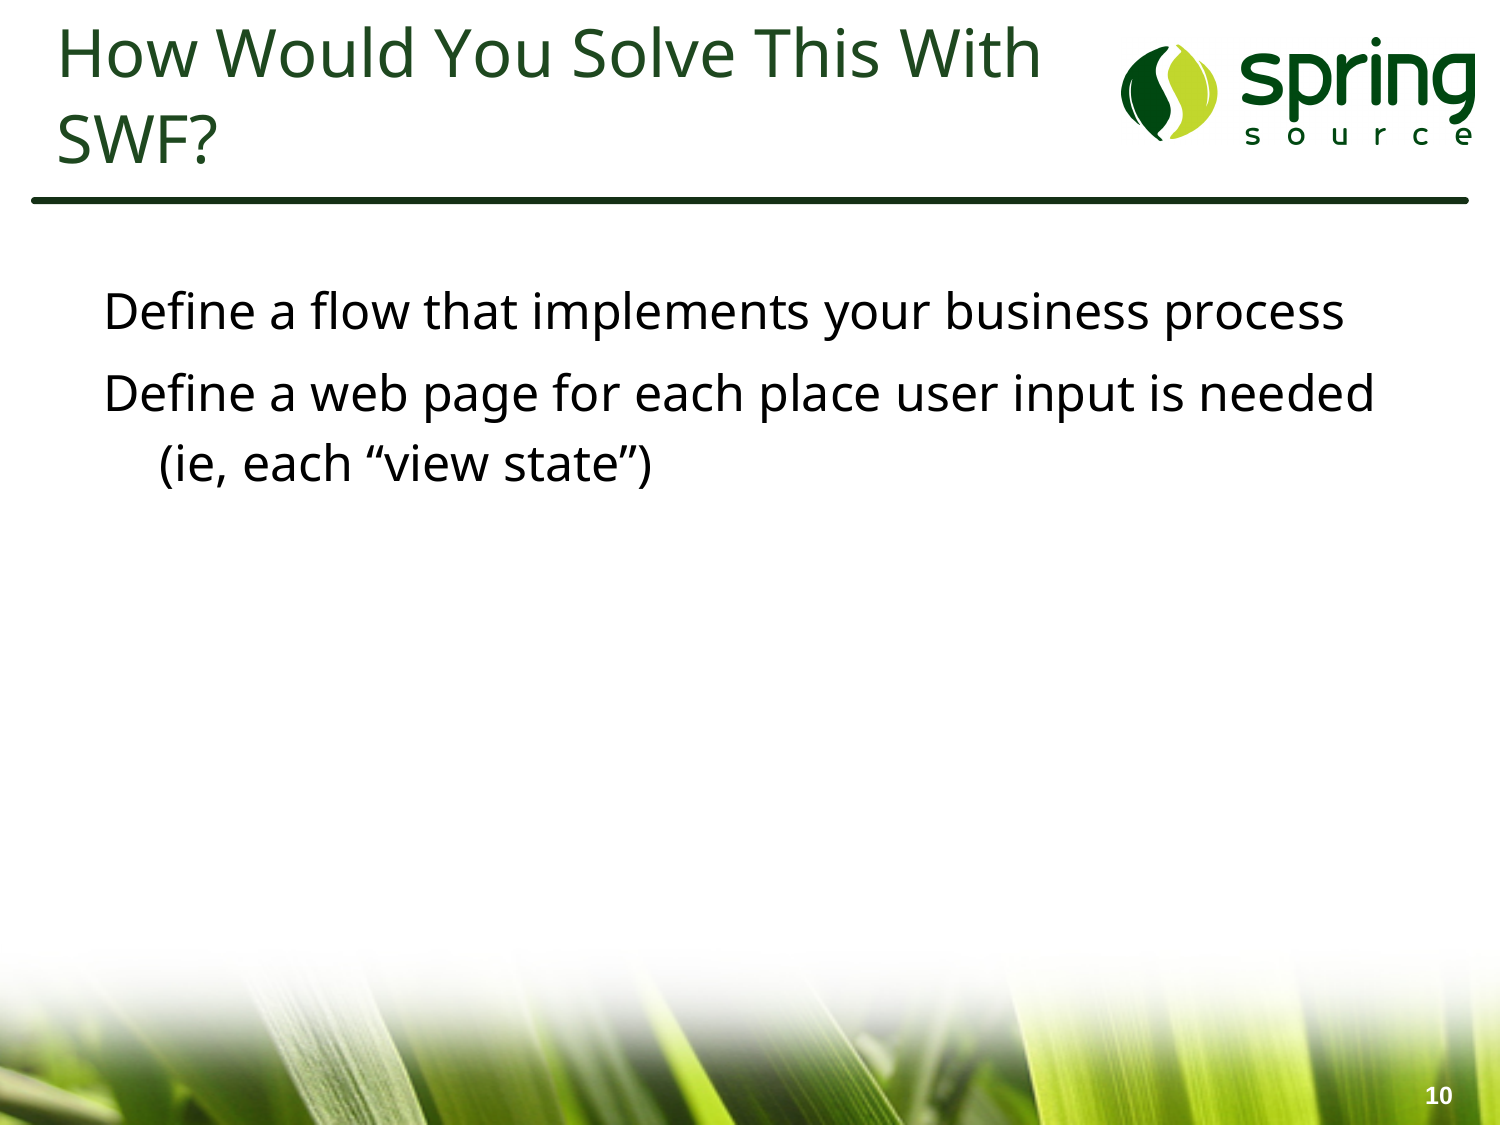

# How Would You Solve This With SWF?
Define a flow that implements your business process
Define a web page for each place user input is needed (ie, each “view state”)‏